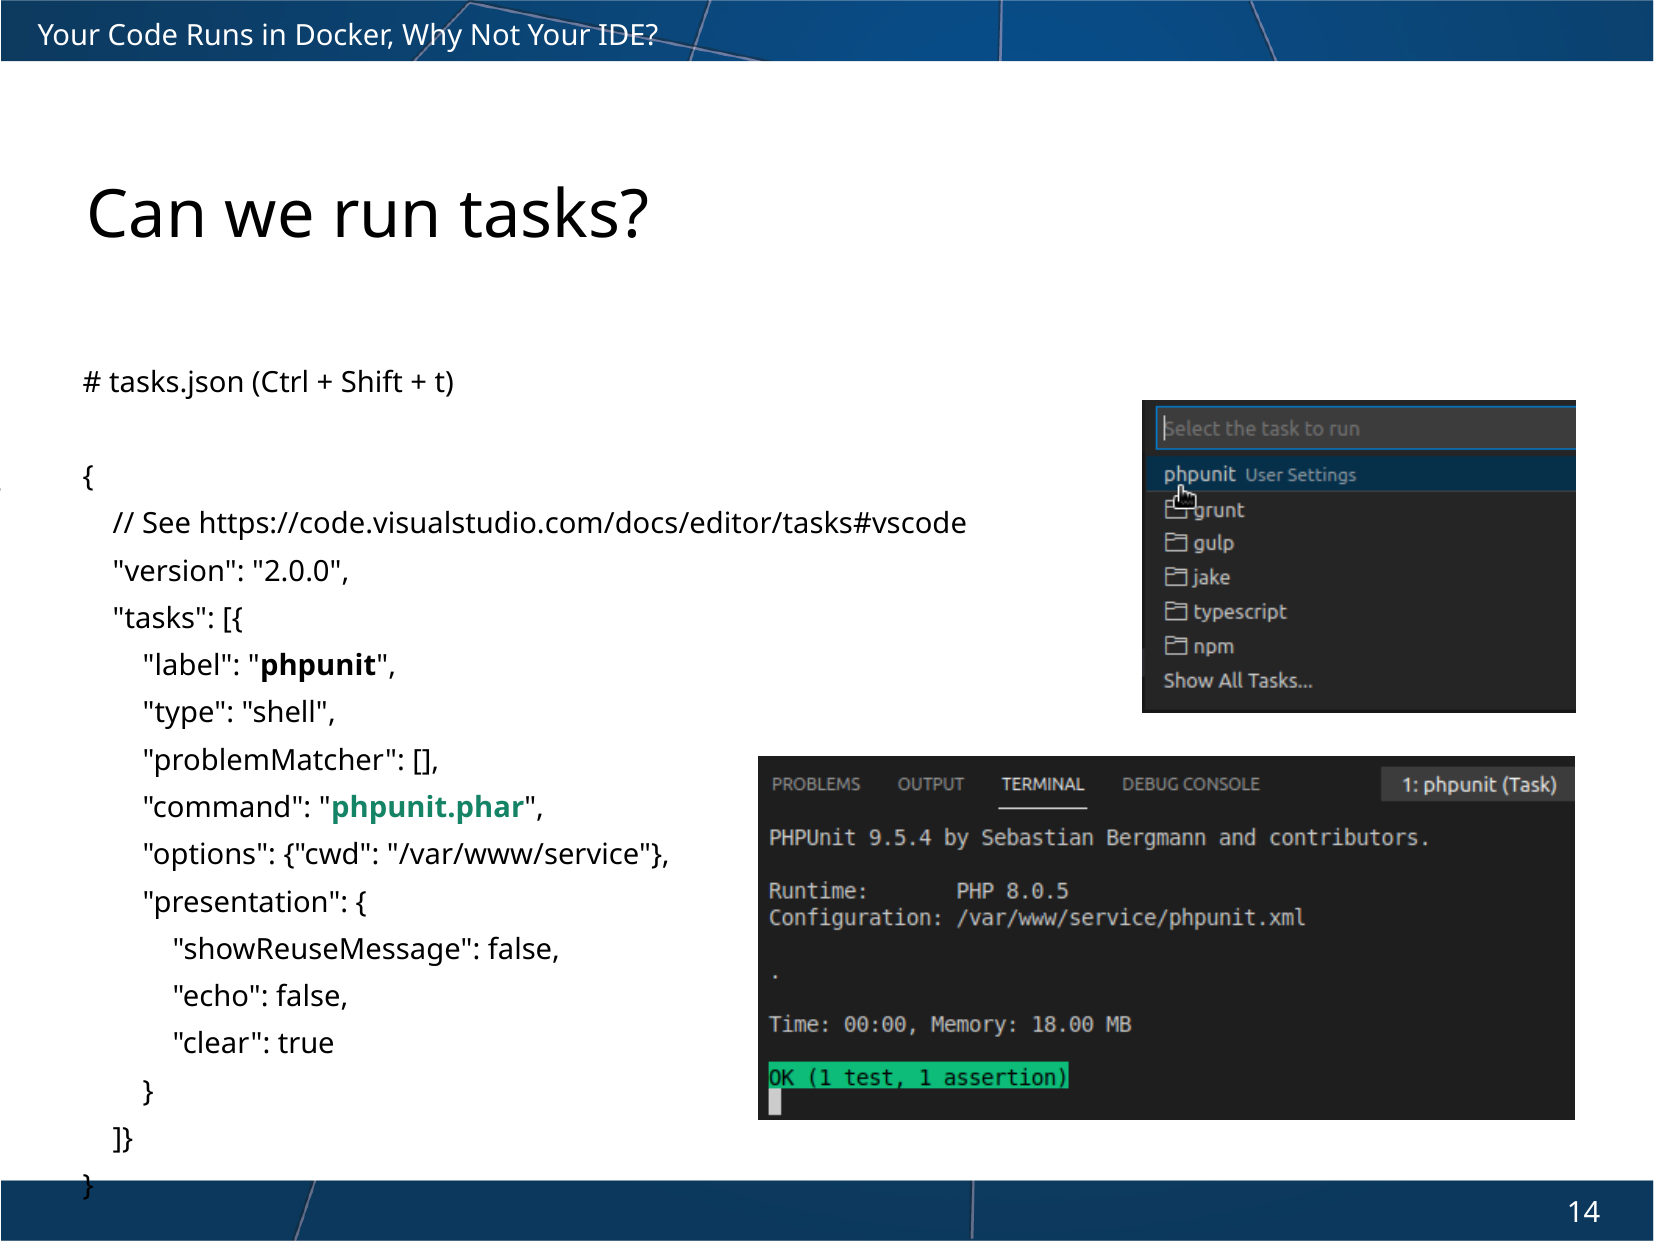

# Can we run tasks?
# tasks.json (Ctrl + Shift + t)
{
 // See https://code.visualstudio.com/docs/editor/tasks#vscode
 "version": "2.0.0",
 "tasks": [{
 "label": "phpunit",
 "type": "shell",
 "problemMatcher": [],
 "command": "phpunit.phar",
 "options": {"cwd": "/var/www/service"},
 "presentation": {
 "showReuseMessage": false,
 "echo": false,
 "clear": true
 }
 ]}
}
14